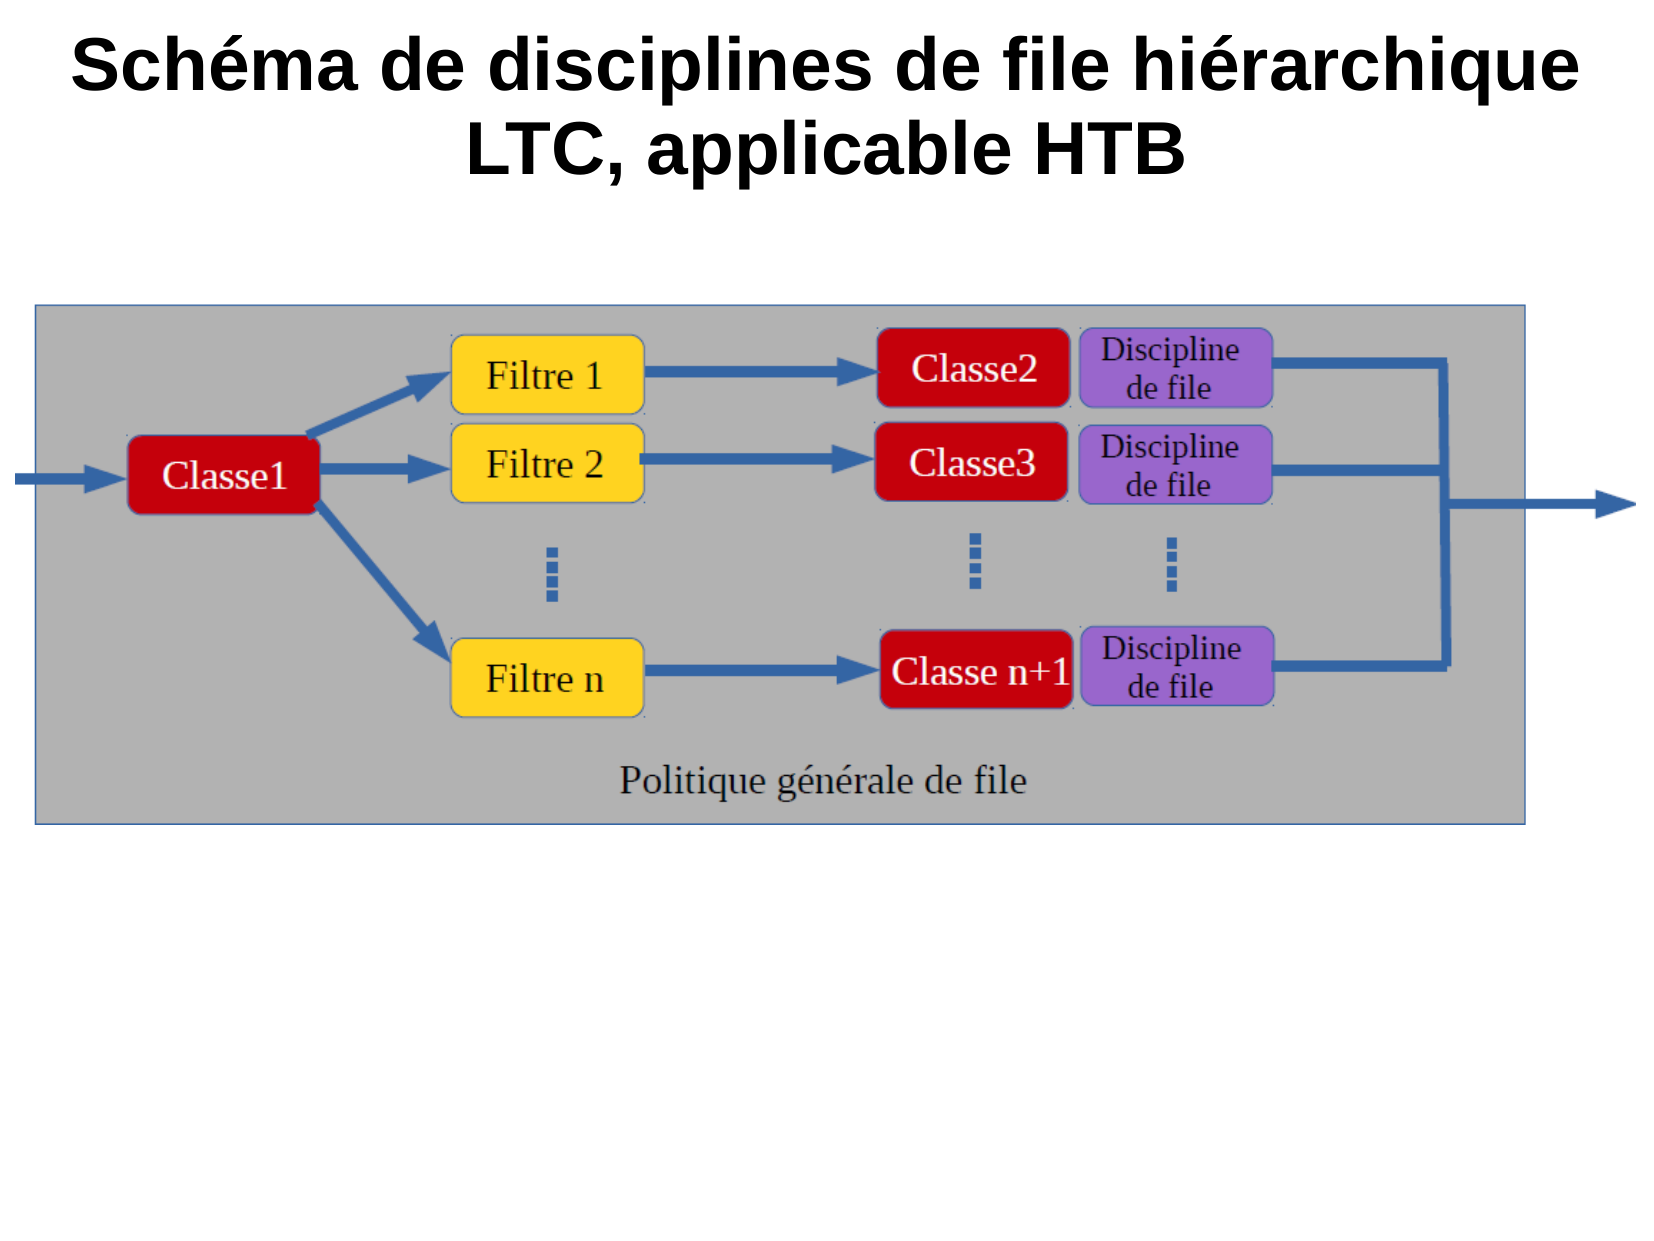

# Schéma de disciplines de file hiérarchique LTC, applicable HTB